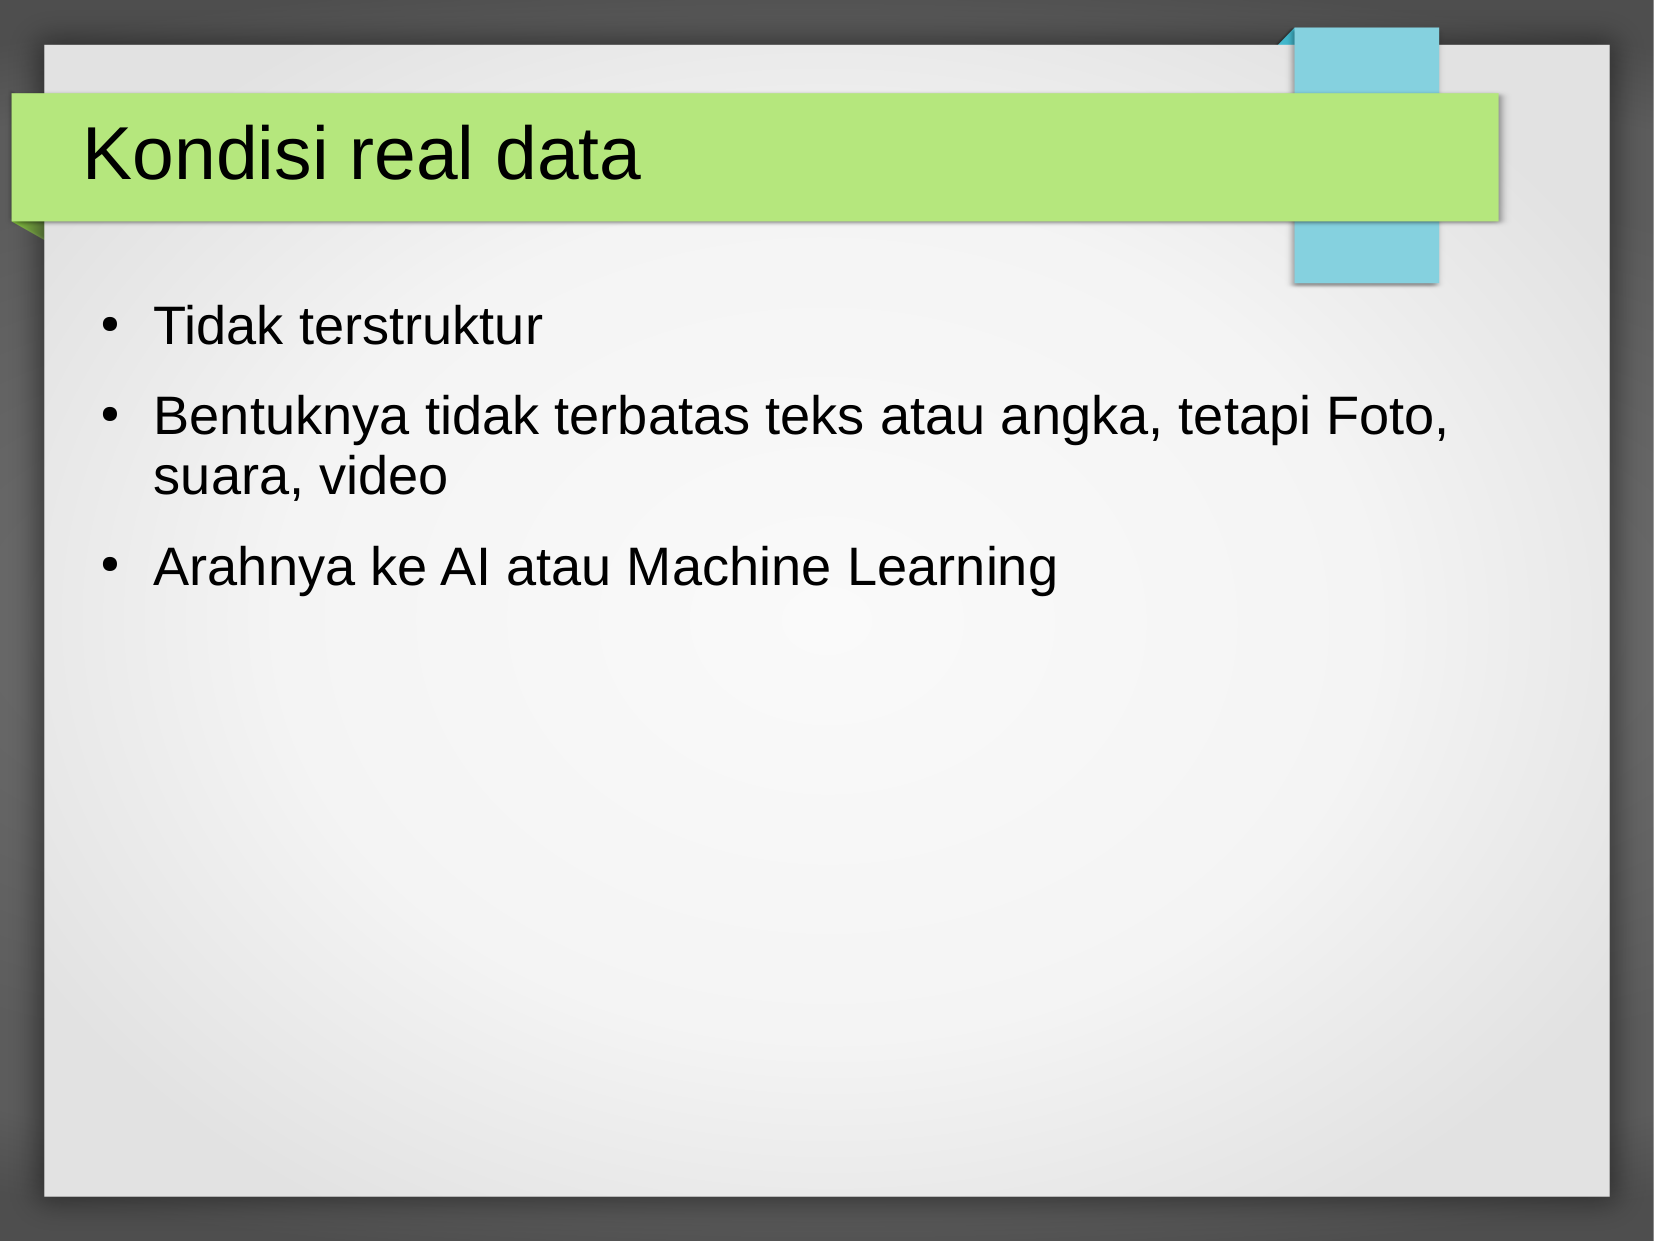

# Kondisi real data
Tidak terstruktur
Bentuknya tidak terbatas teks atau angka, tetapi Foto, suara, video
Arahnya ke AI atau Machine Learning